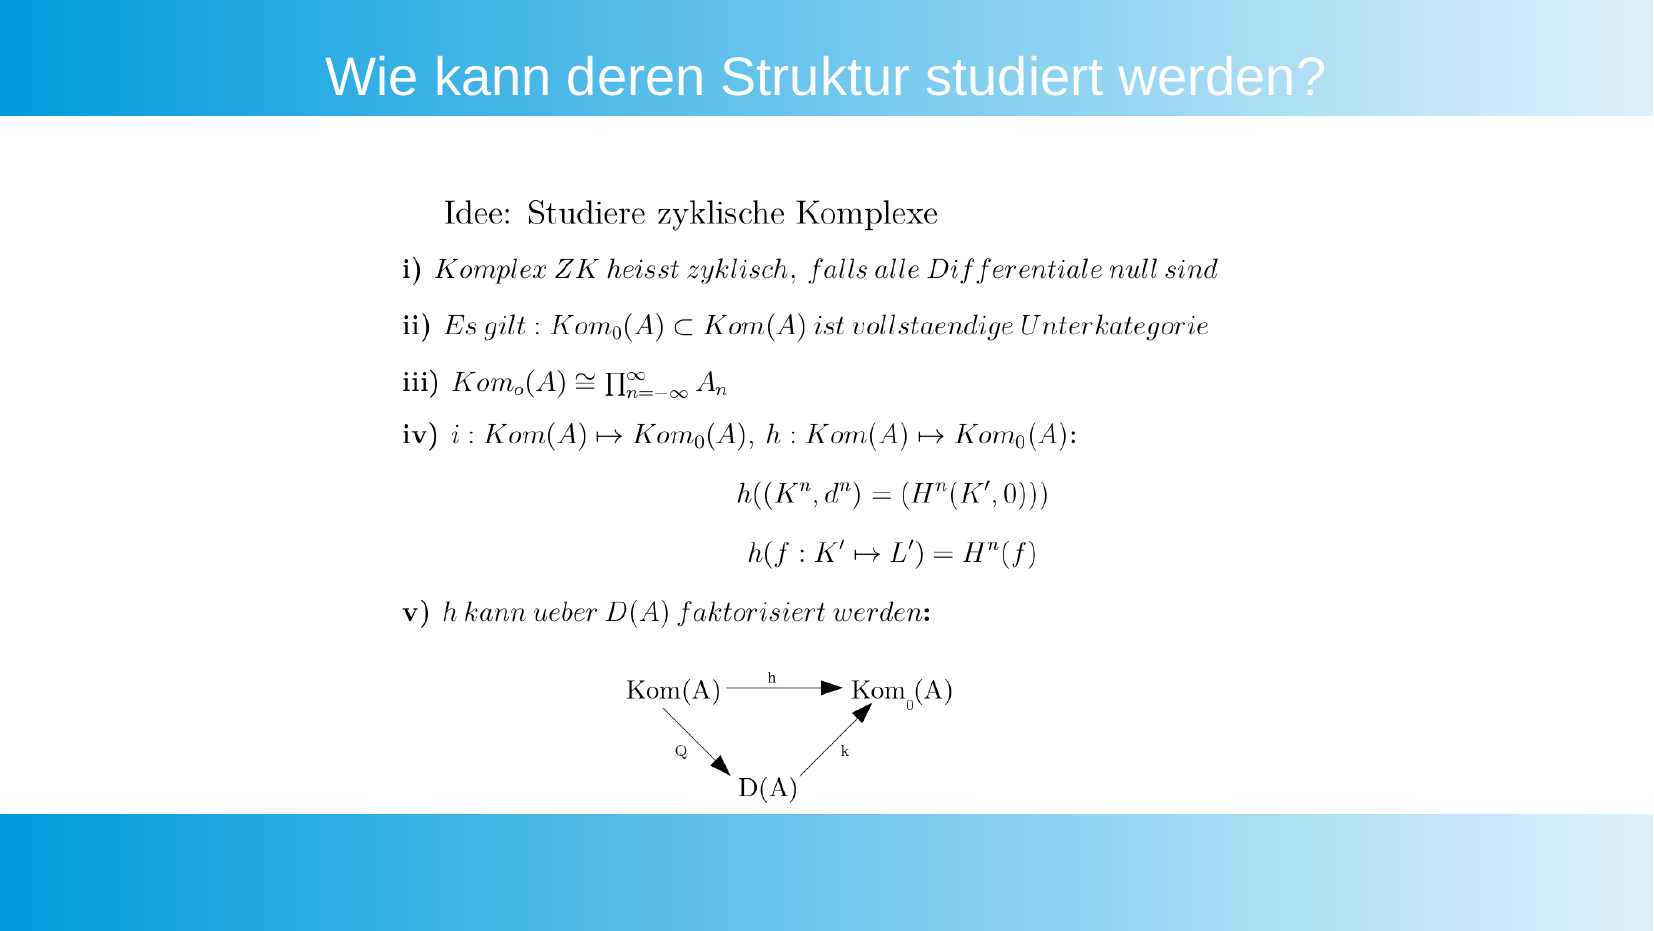

# Wie kann deren Struktur studiert werden?